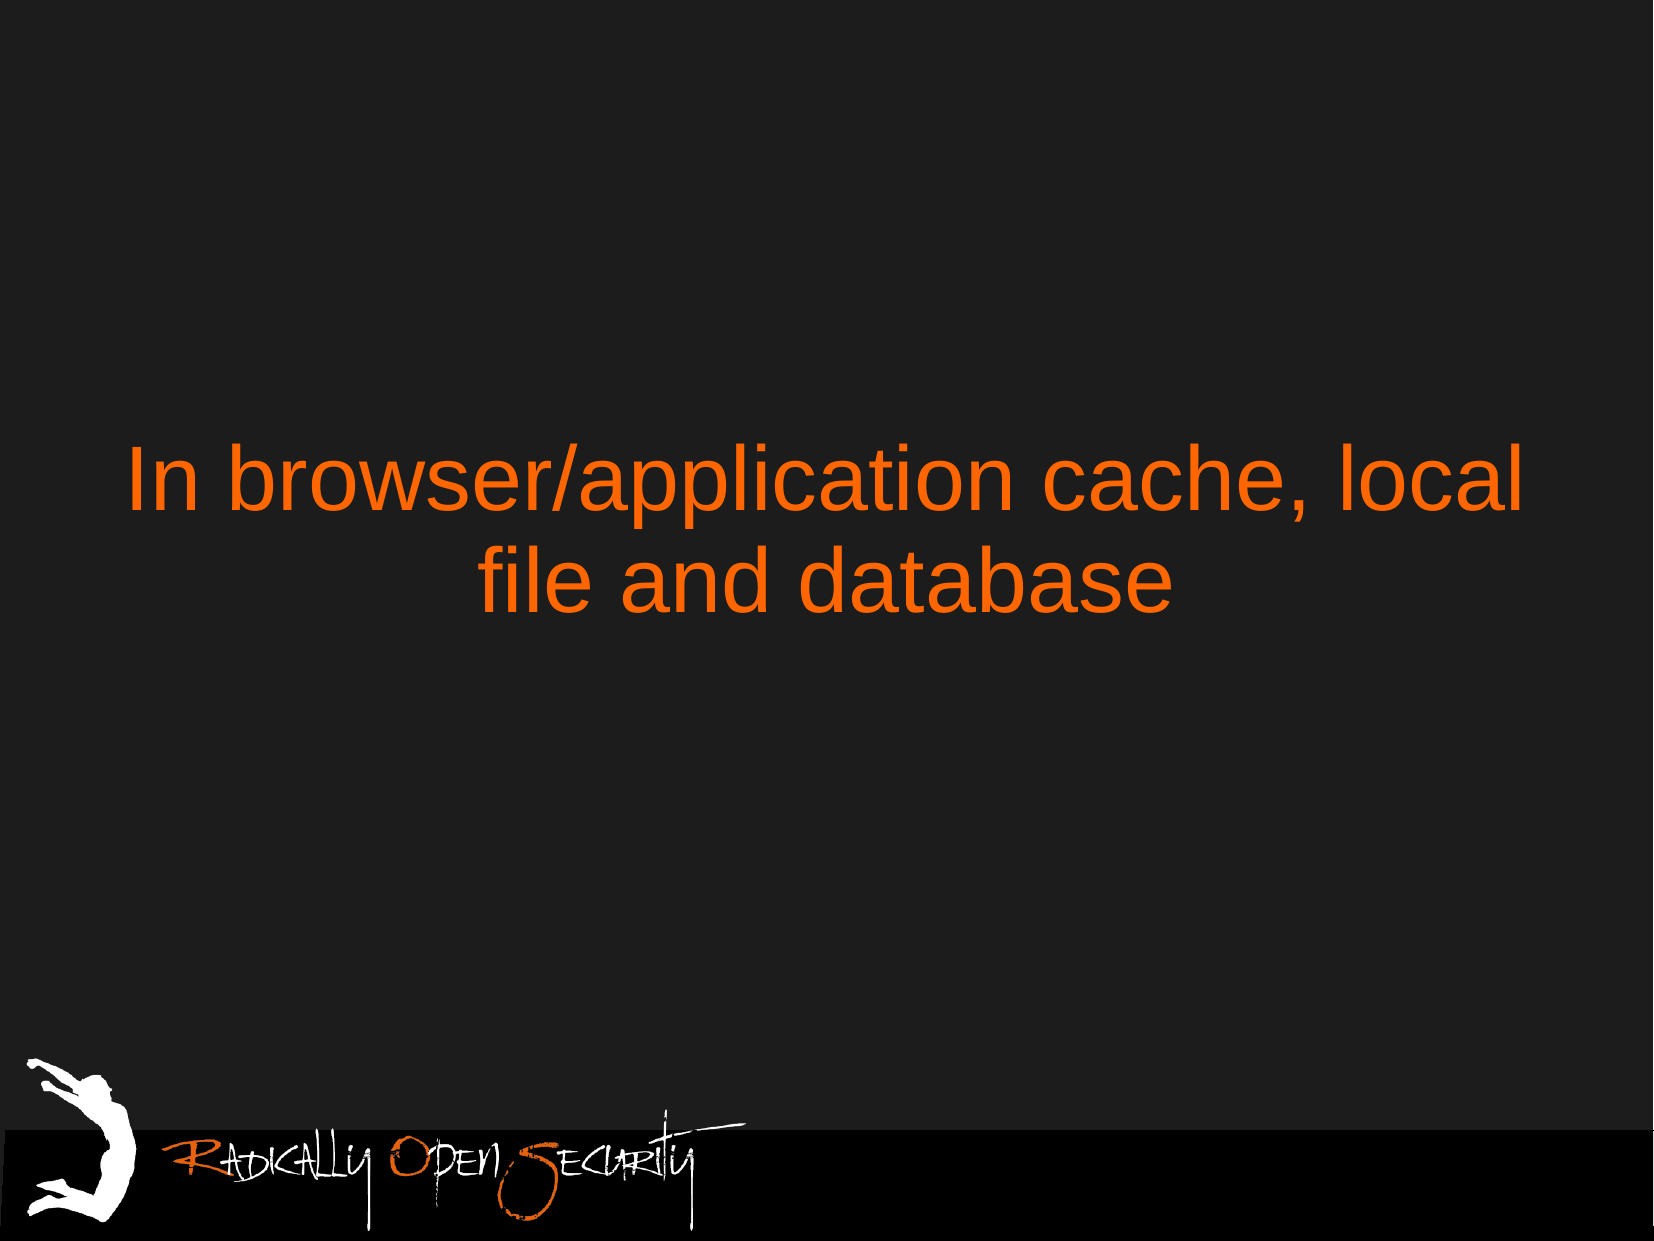

# In browser/application cache, local file and database